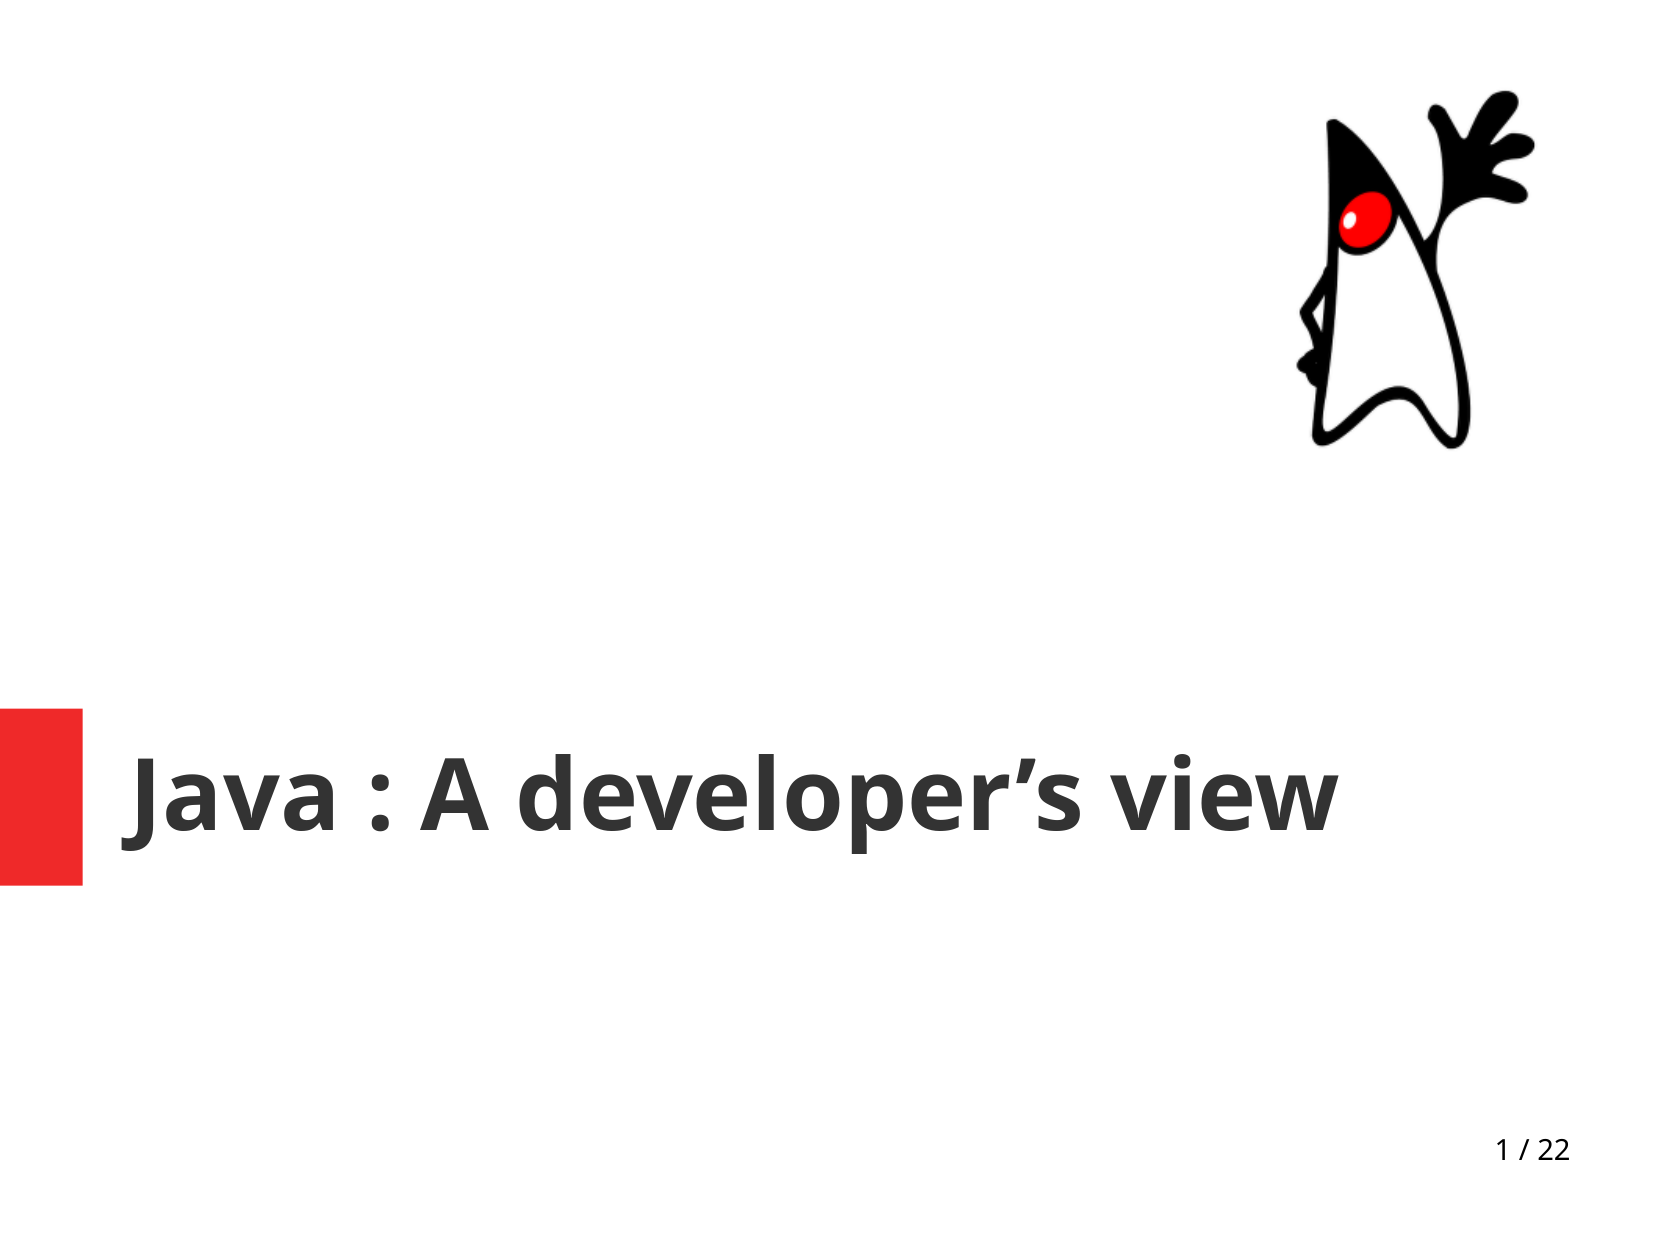

# Java : A developer’s view
1